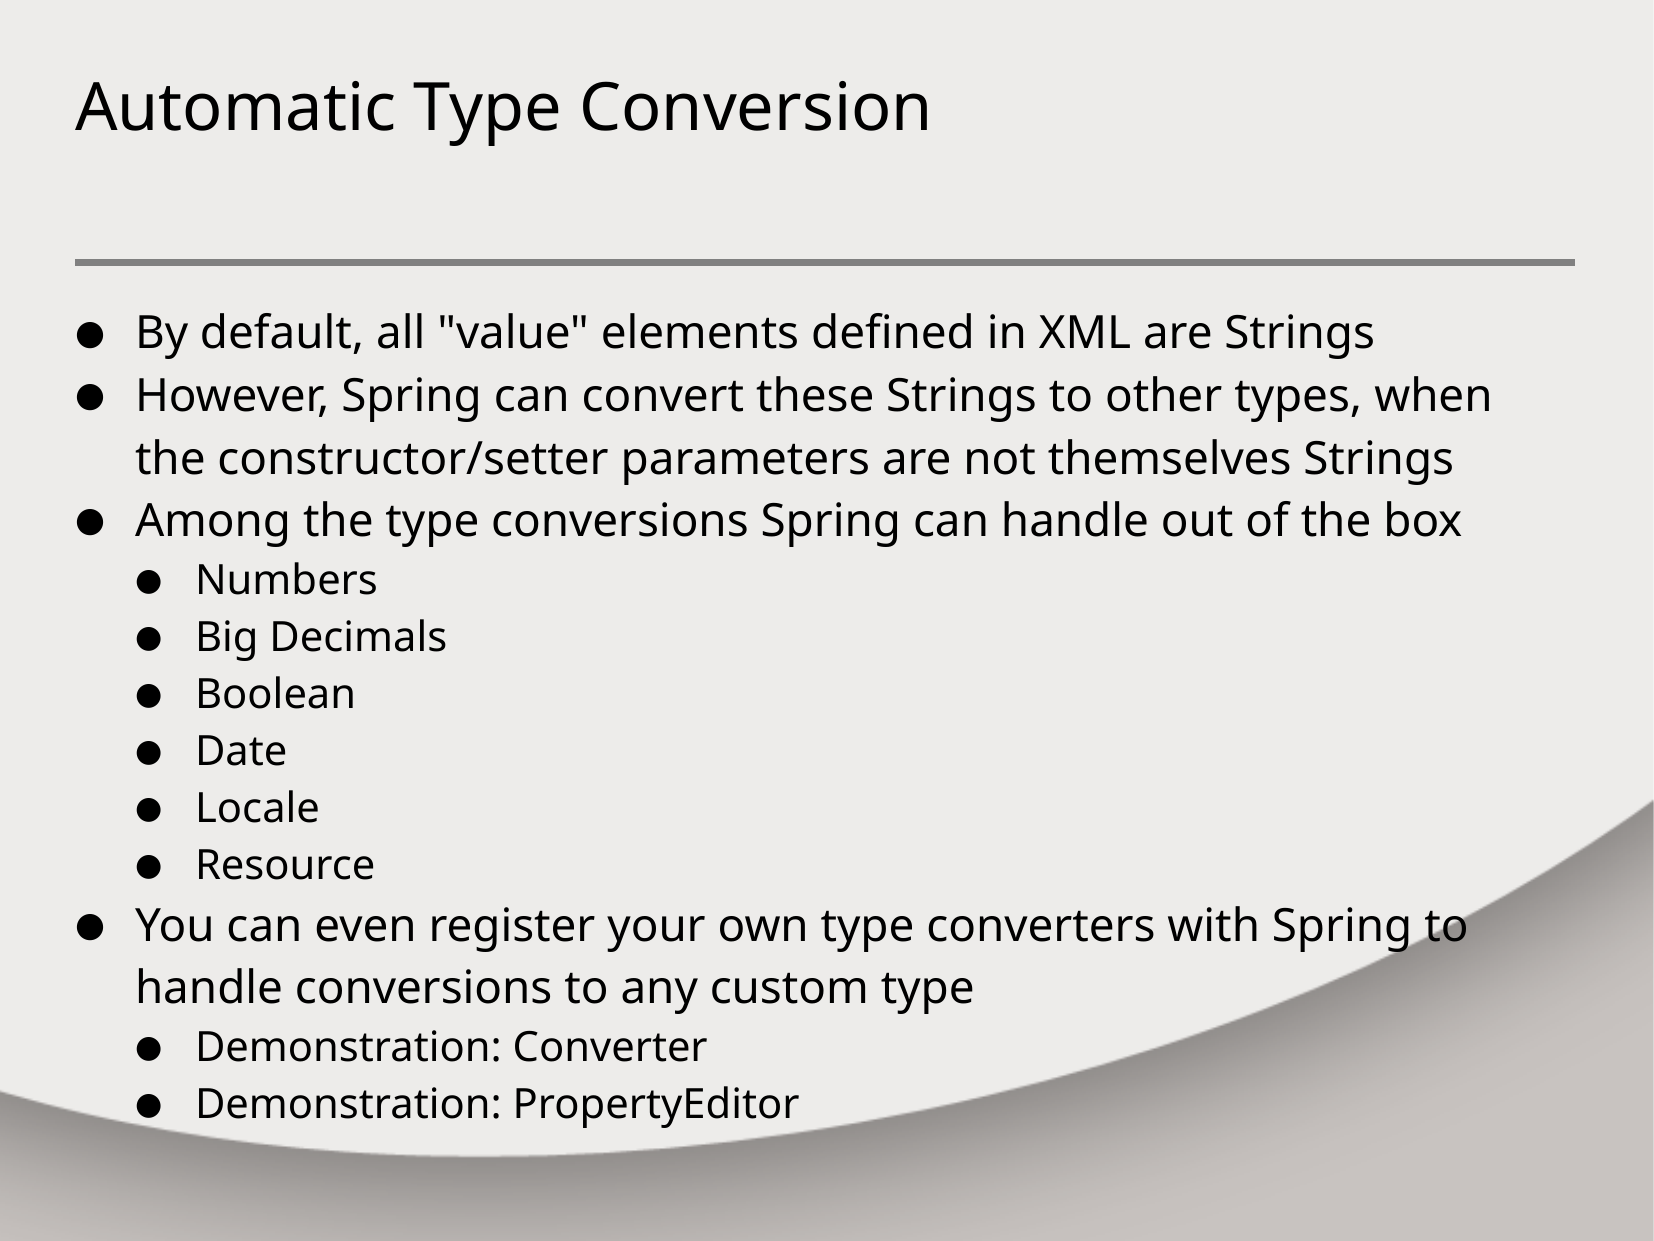

# Automatic Type Conversion
By default, all "value" elements defined in XML are Strings
However, Spring can convert these Strings to other types, when the constructor/setter parameters are not themselves Strings
Among the type conversions Spring can handle out of the box
Numbers
Big Decimals
Boolean
Date
Locale
Resource
You can even register your own type converters with Spring to handle conversions to any custom type
Demonstration: Converter
Demonstration: PropertyEditor